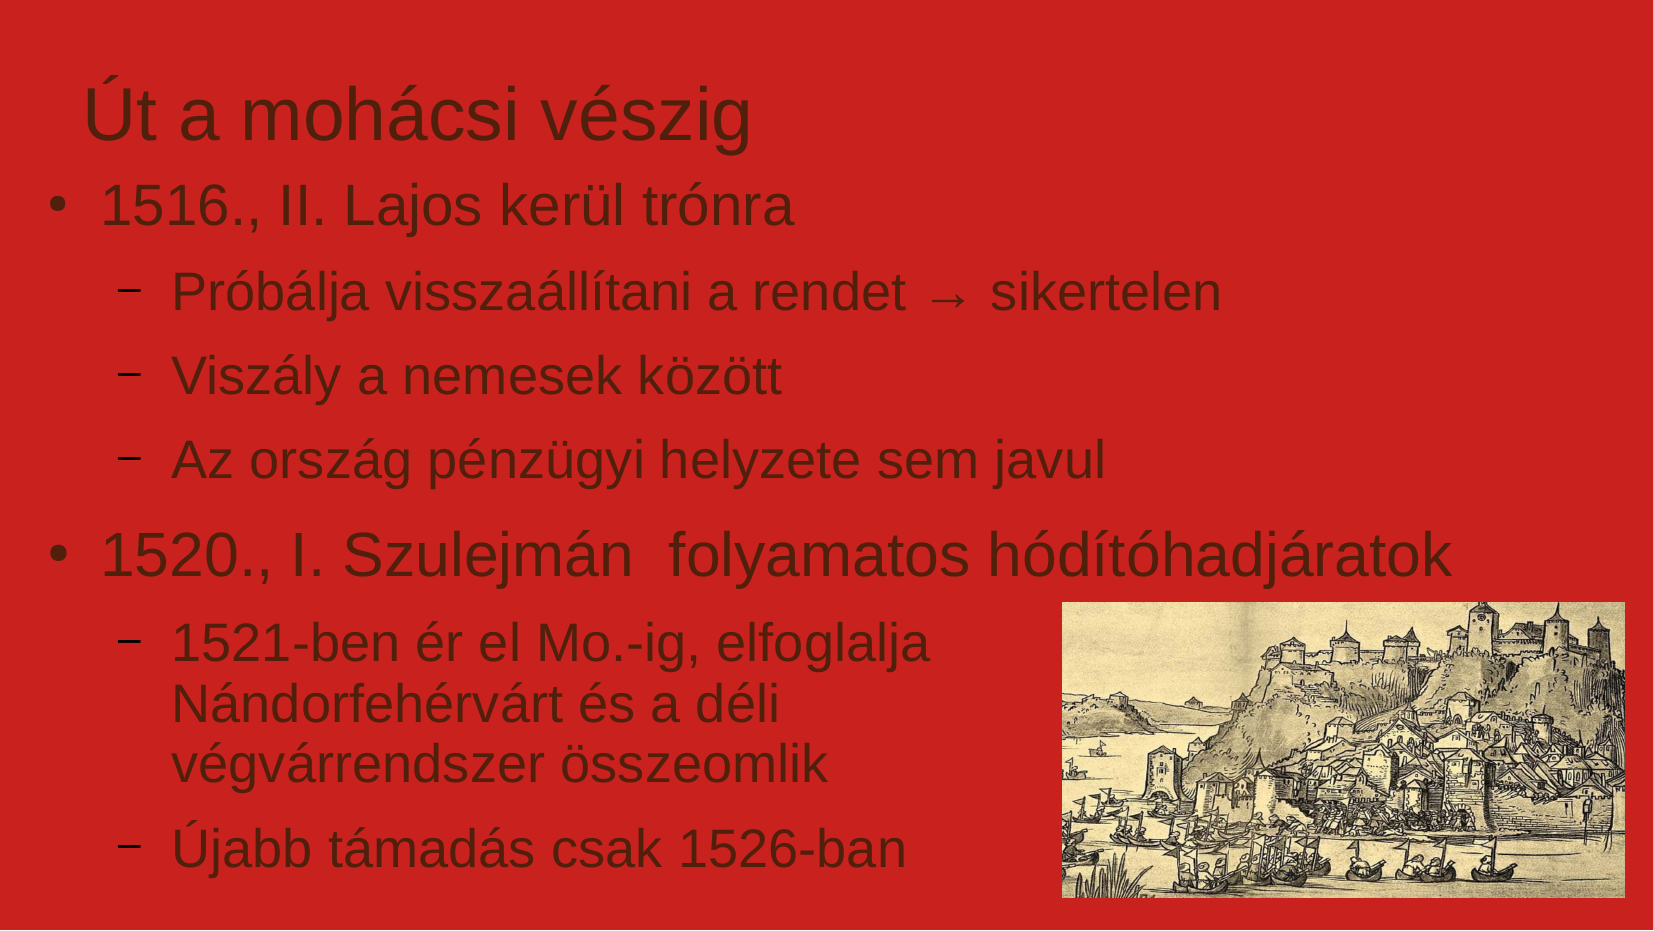

# Út a mohácsi vészig
1516., II. Lajos kerül trónra
Próbálja visszaállítani a rendet → sikertelen
Viszály a nemesek között
Az ország pénzügyi helyzete sem javul
1520., I. Szulejmán folyamatos hódítóhadjáratok
1521-ben ér el Mo.-ig, elfoglalja
Nándorfehérvárt és a déli
végvárrendszer összeomlik
Újabb támadás csak 1526-ban